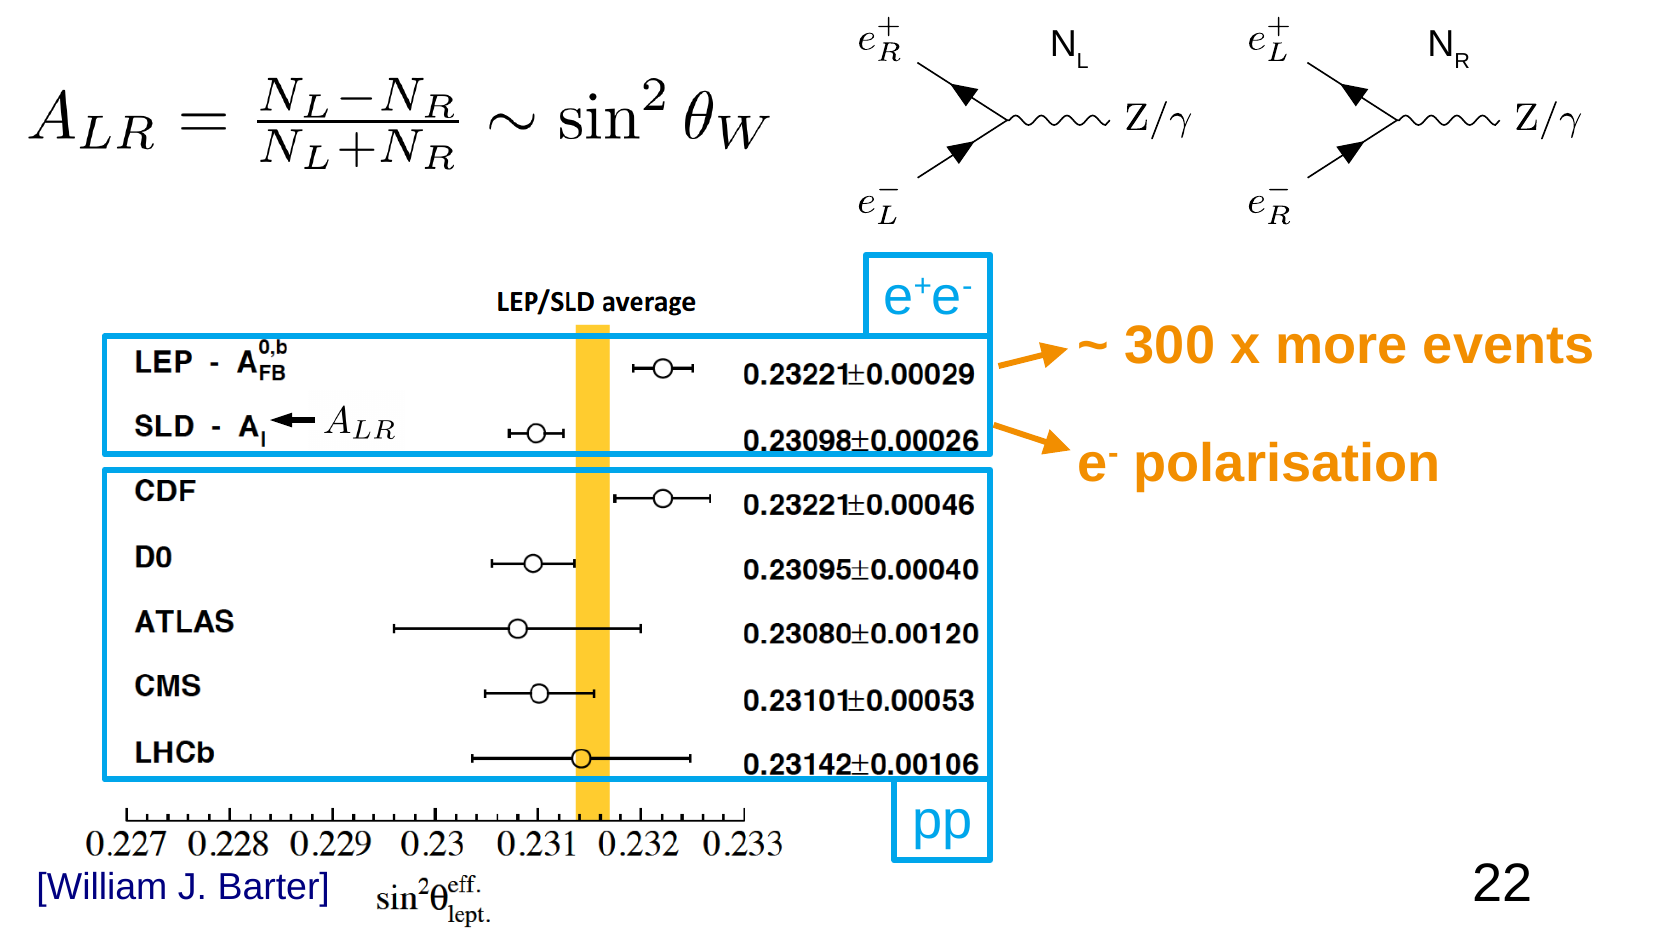

NL
NR
e+e-
~ 300 x more events
e- polarisation
pp
[William J. Barter]